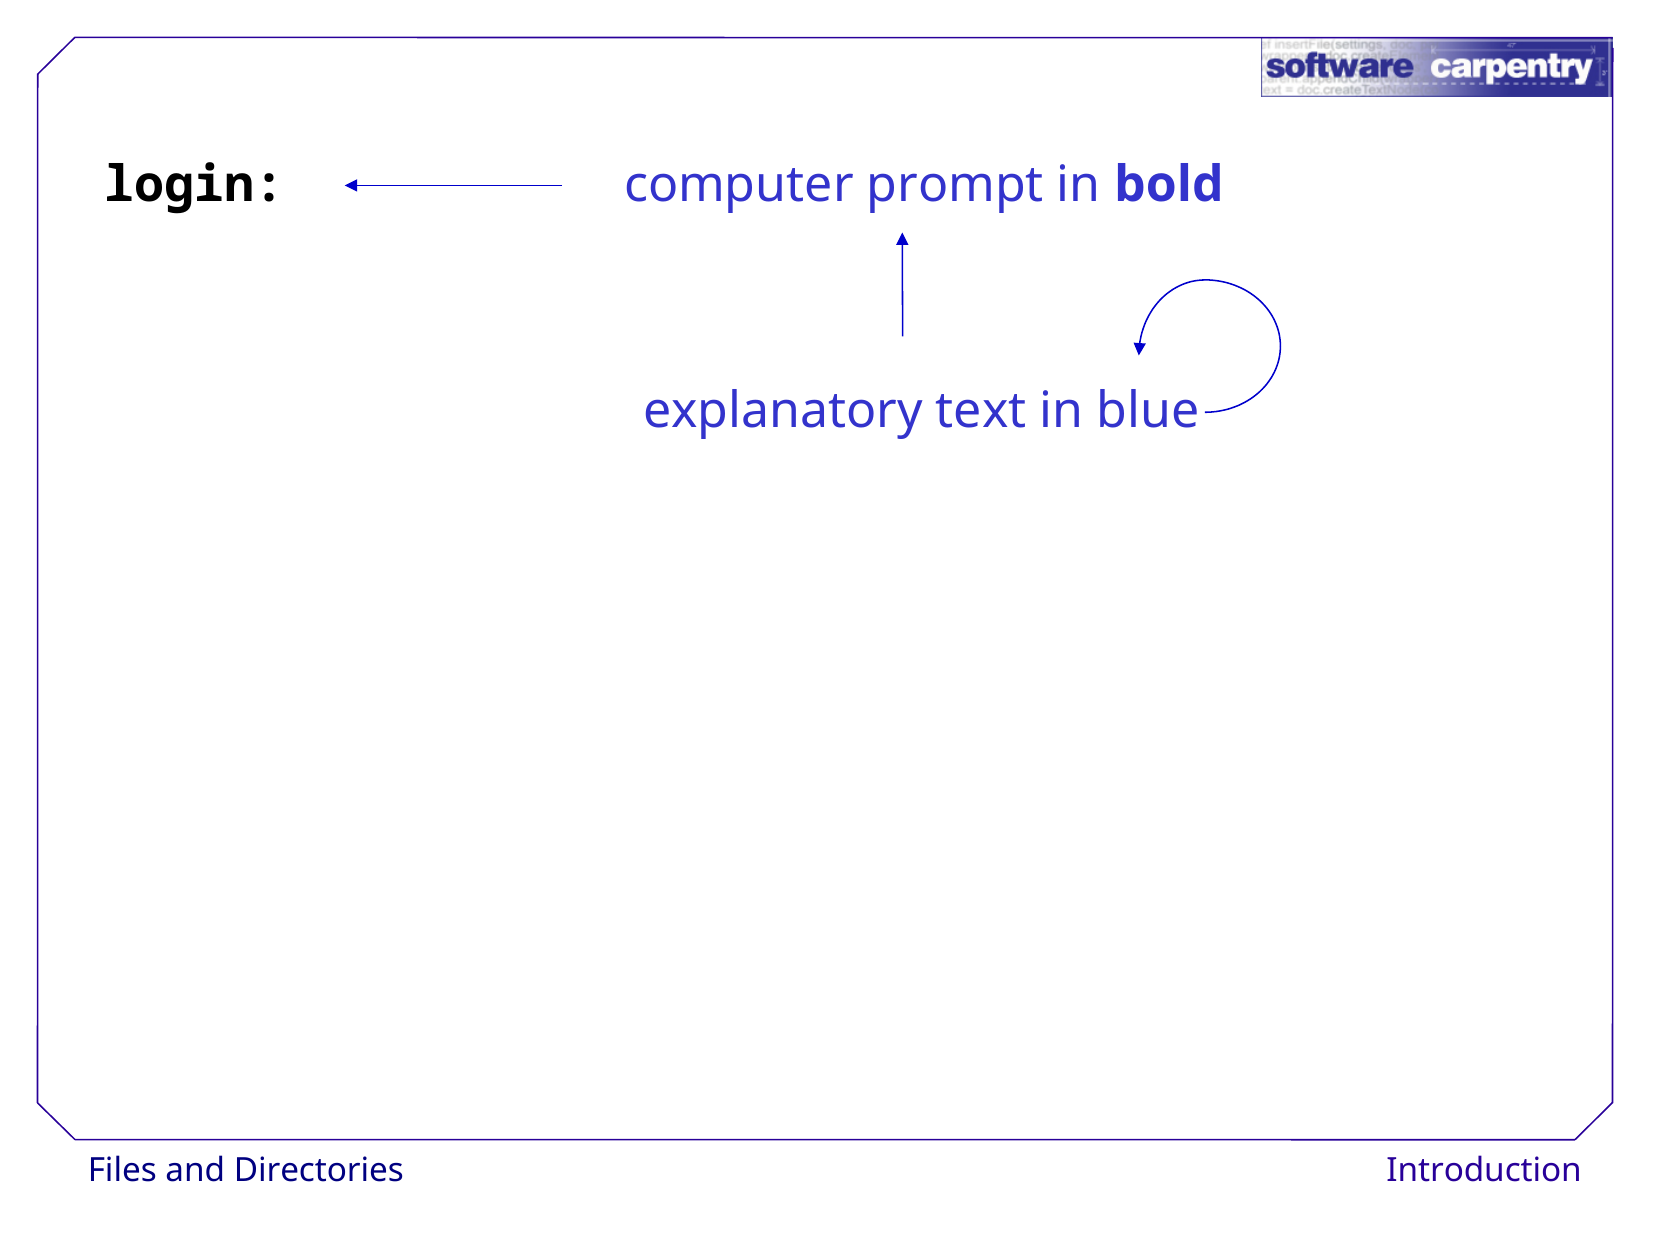

login:
computer prompt in bold
explanatory text in blue